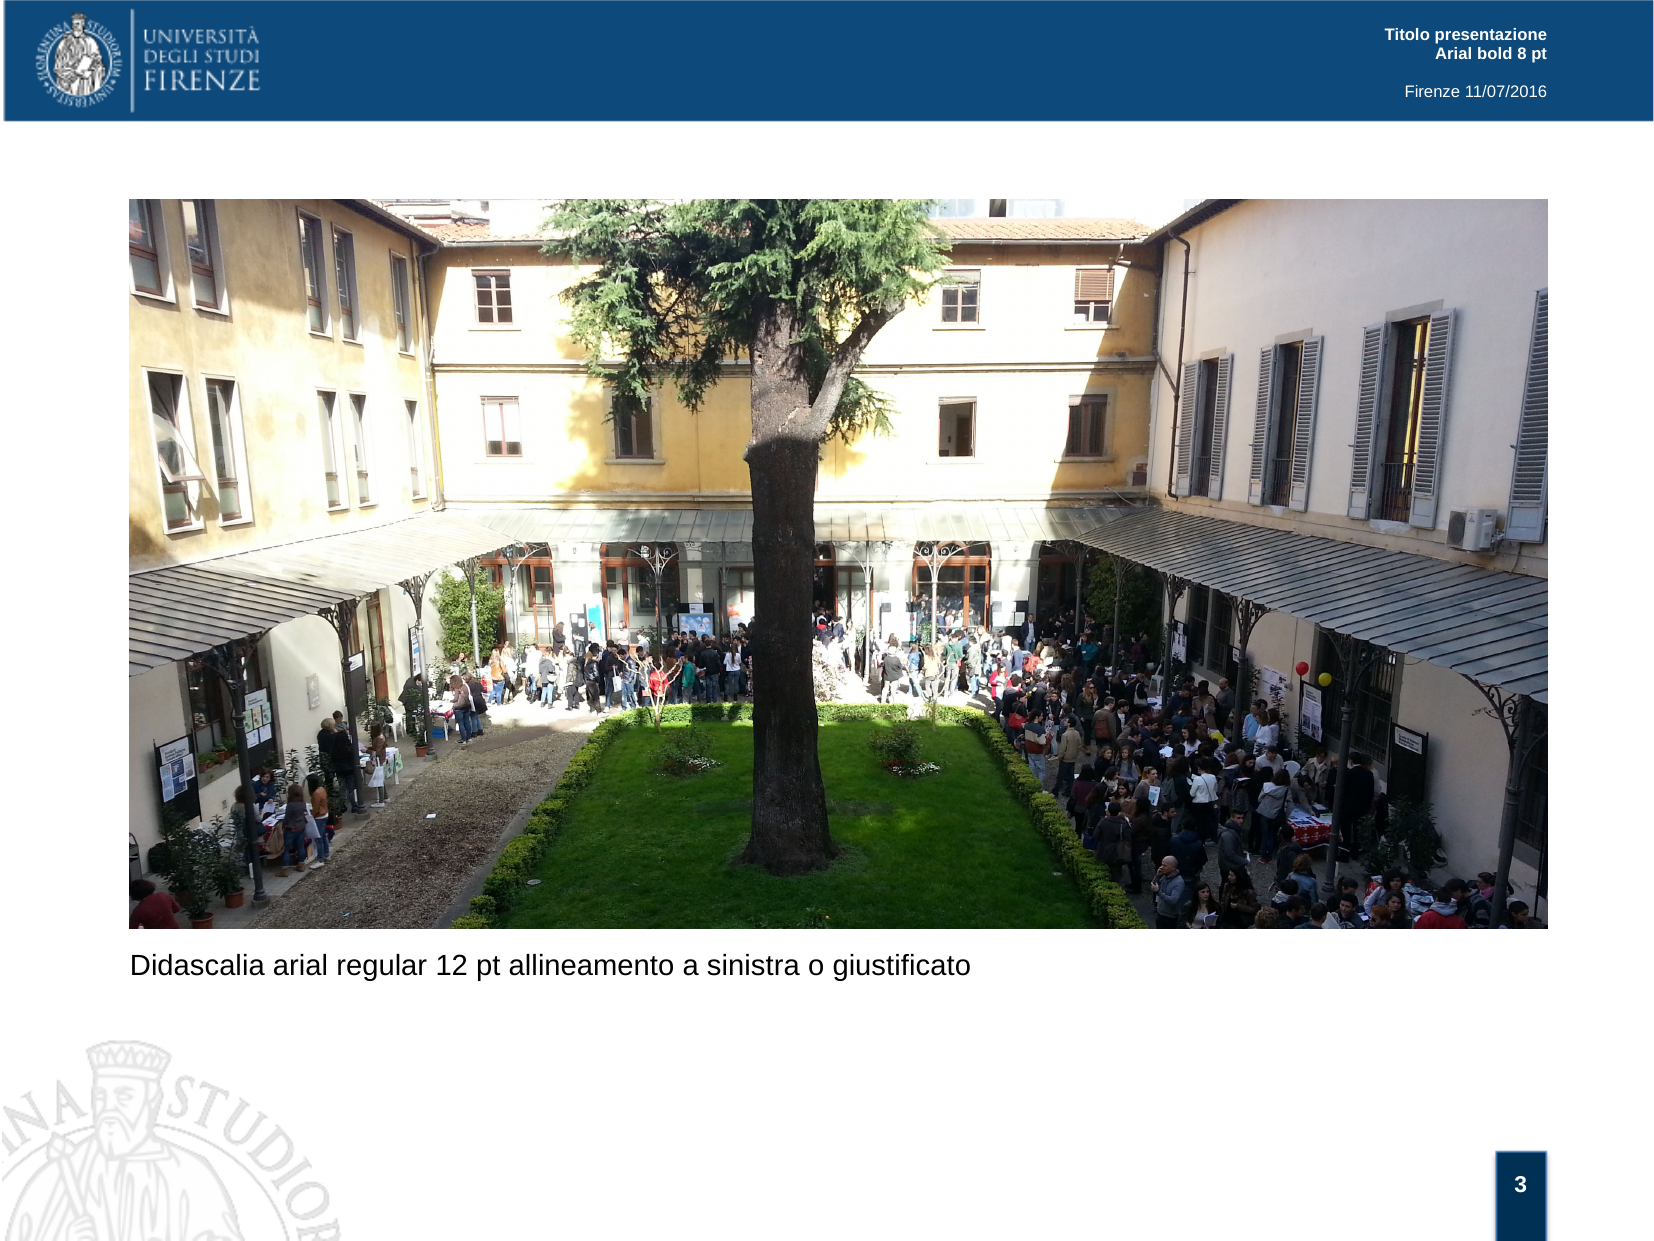

Titolo presentazione
Arial bold 8 pt
Firenze 11/07/2016
Didascalia arial regular 12 pt allineamento a sinistra o giustificato
3